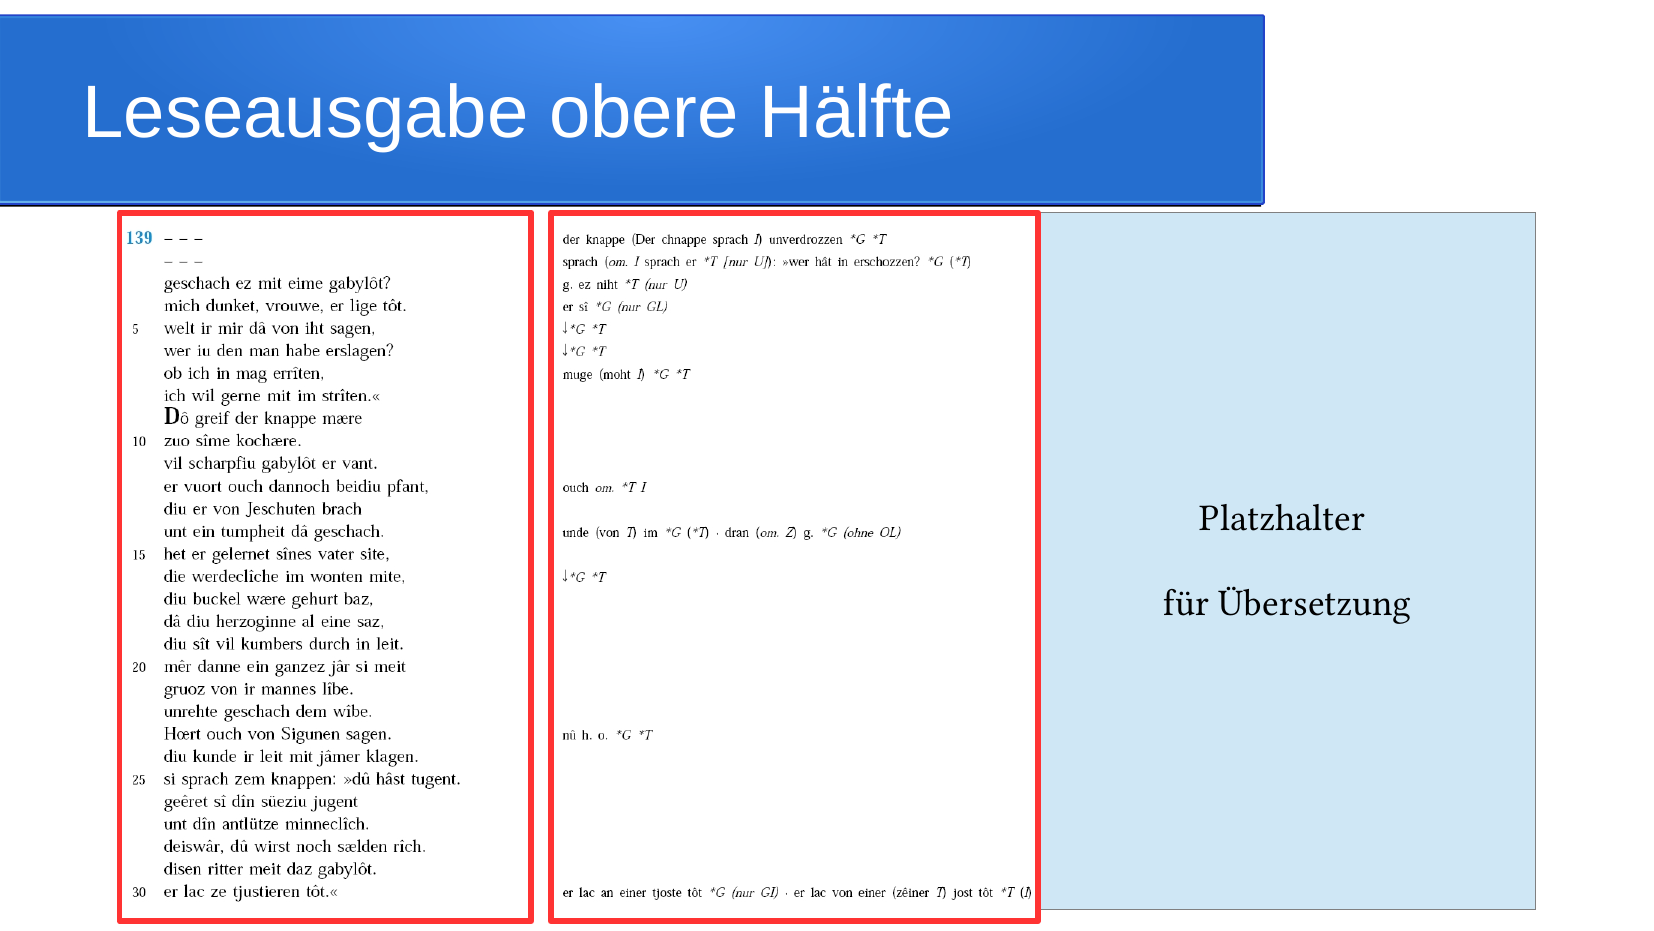

# Leseausgabe obere Hälfte
Platzhalter
für Übersetzung